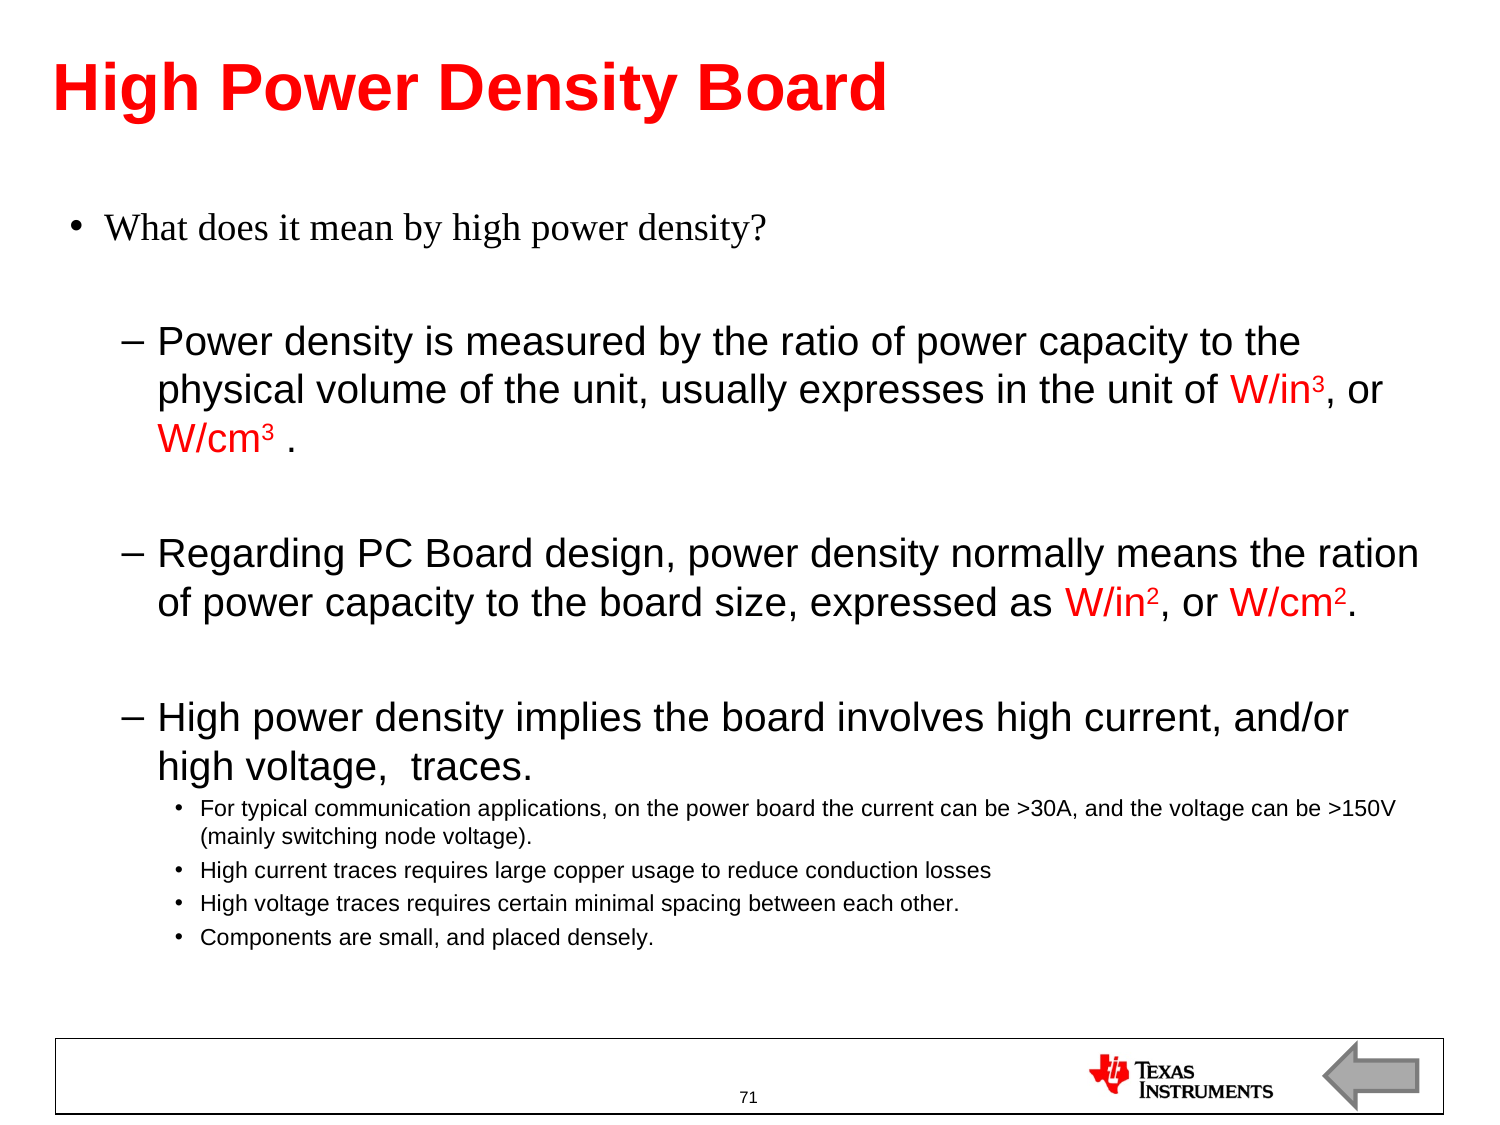

# High Power Density Board
What does it mean by high power density?
Power density is measured by the ratio of power capacity to the physical volume of the unit, usually expresses in the unit of W/in3, or W/cm3 .
Regarding PC Board design, power density normally means the ration of power capacity to the board size, expressed as W/in2, or W/cm2.
High power density implies the board involves high current, and/or high voltage, traces.
For typical communication applications, on the power board the current can be >30A, and the voltage can be >150V (mainly switching node voltage).
High current traces requires large copper usage to reduce conduction losses
High voltage traces requires certain minimal spacing between each other.
Components are small, and placed densely.